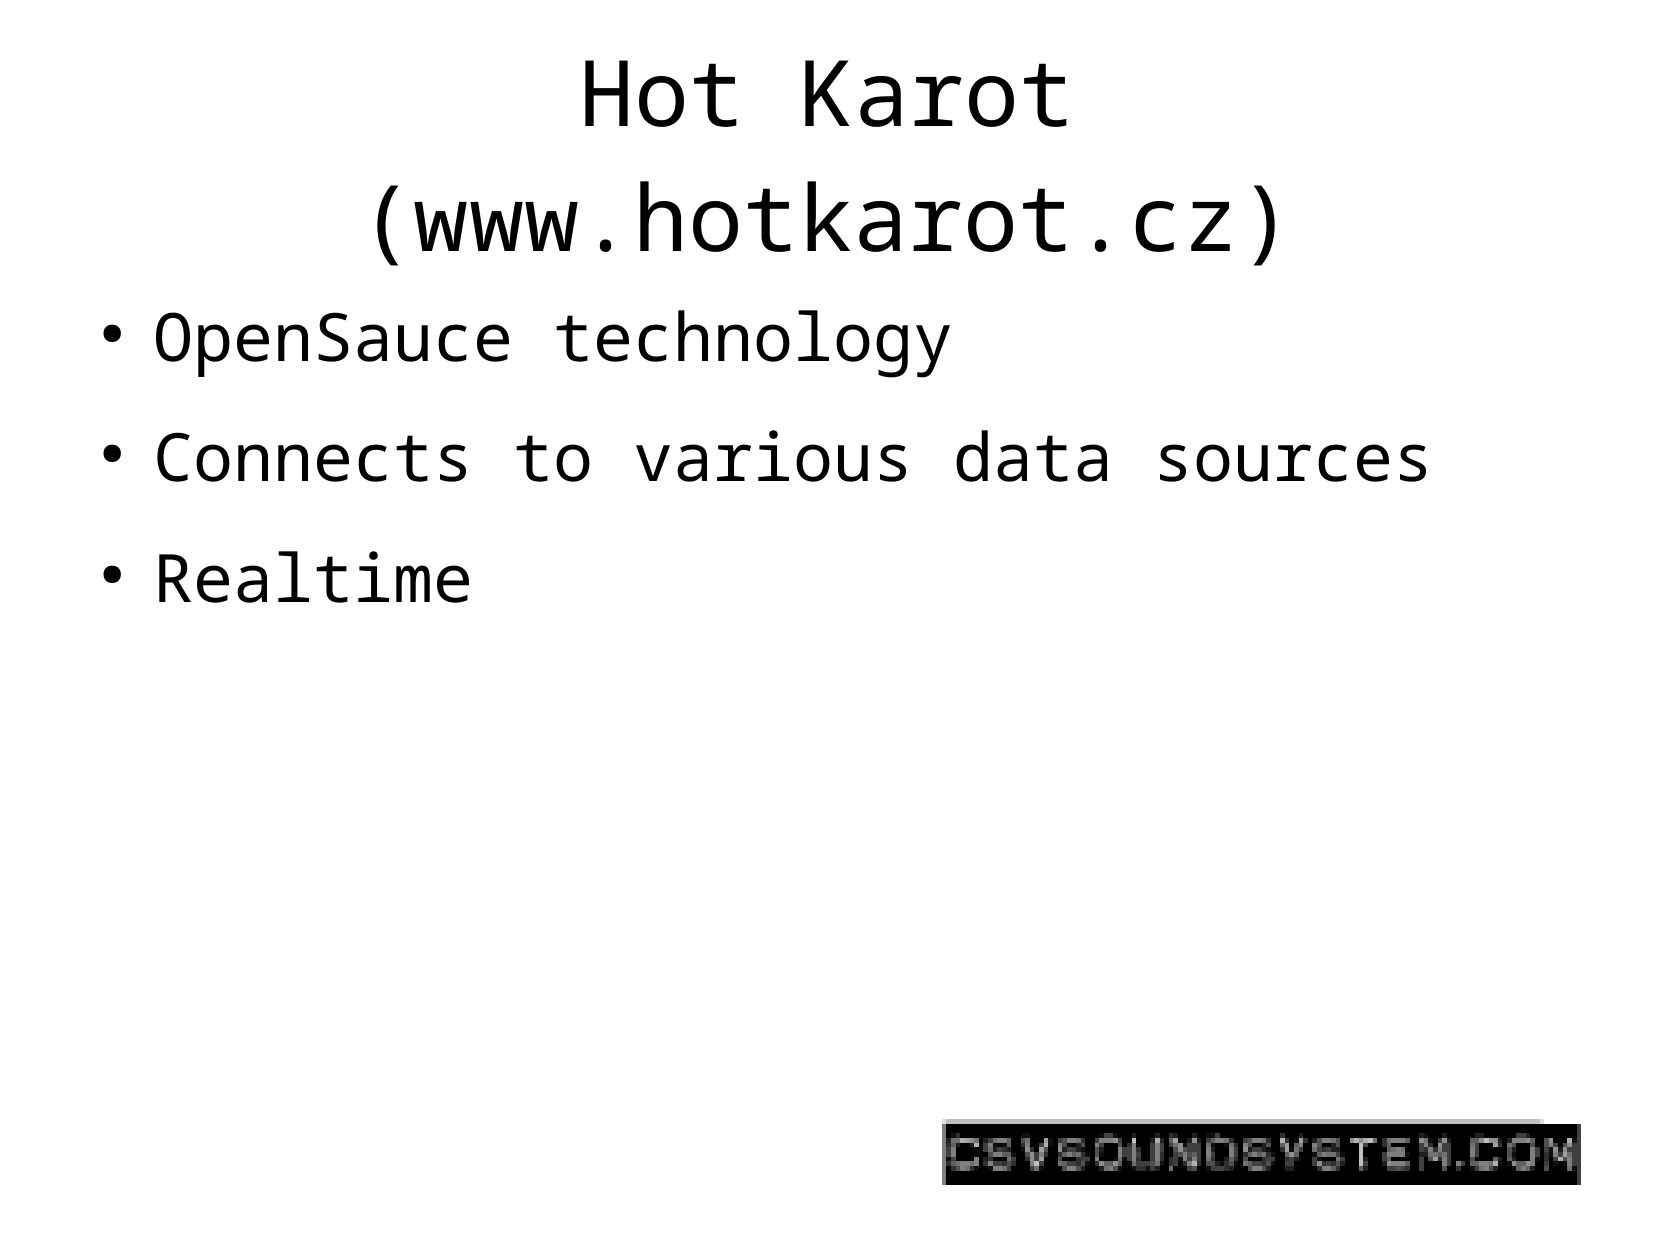

# Hot Karot (www.hotkarot.cz)
OpenSauce technology
Connects to various data sources
Realtime